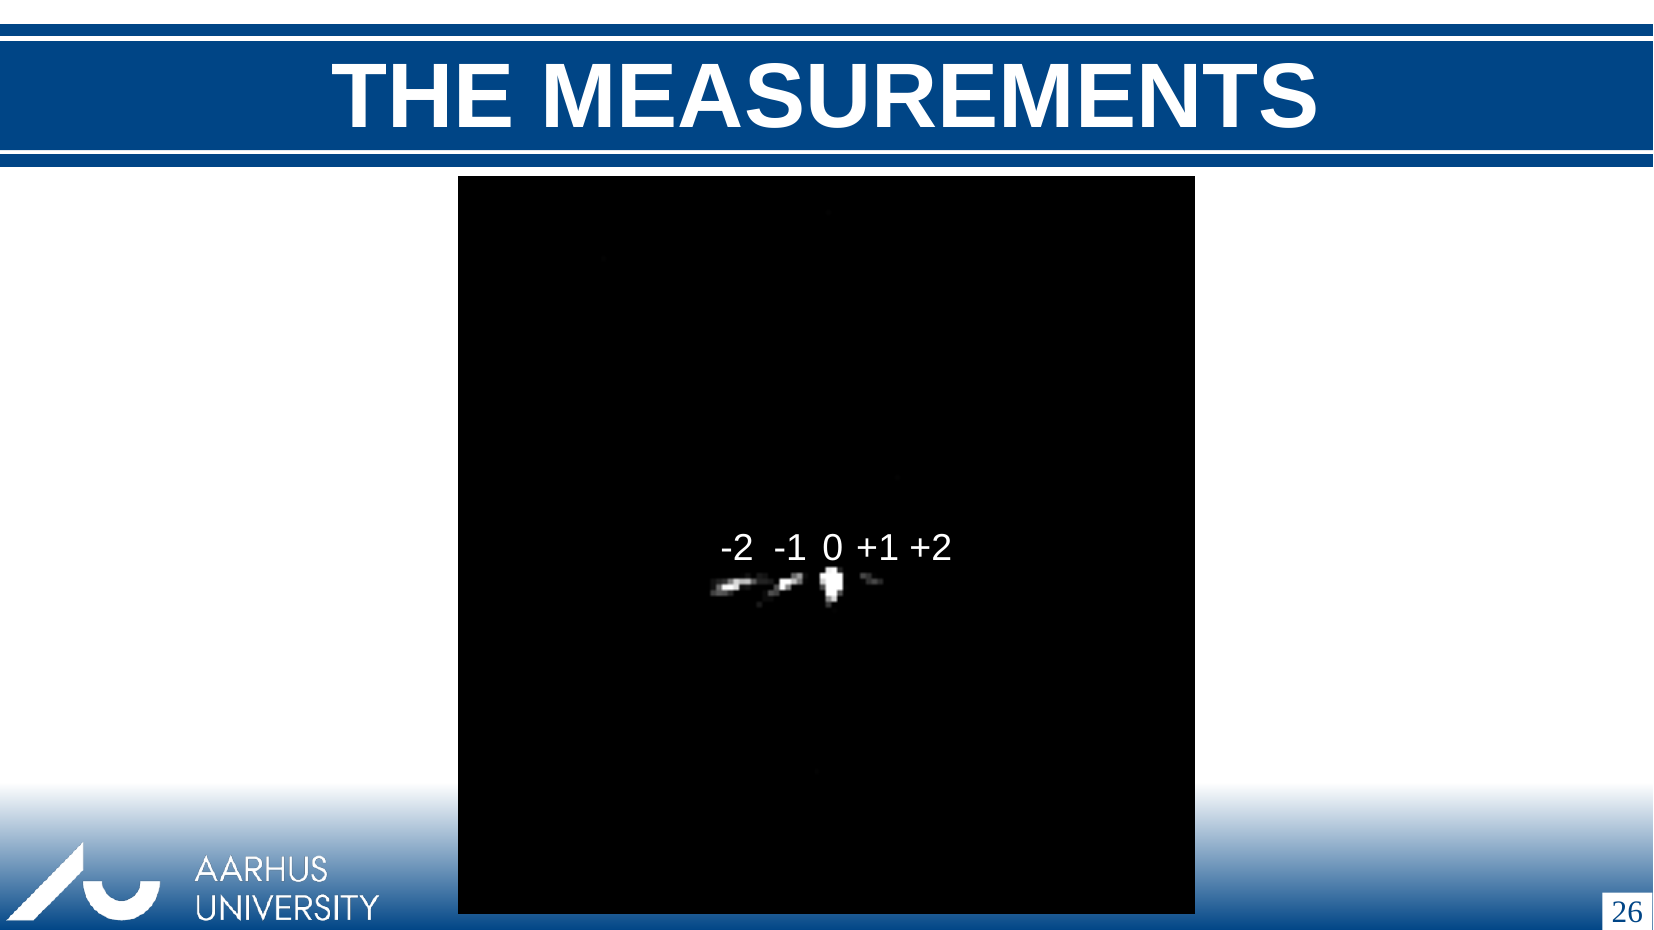

# THE MEASUREMENTS
-2
-1
0
+1
+2
26